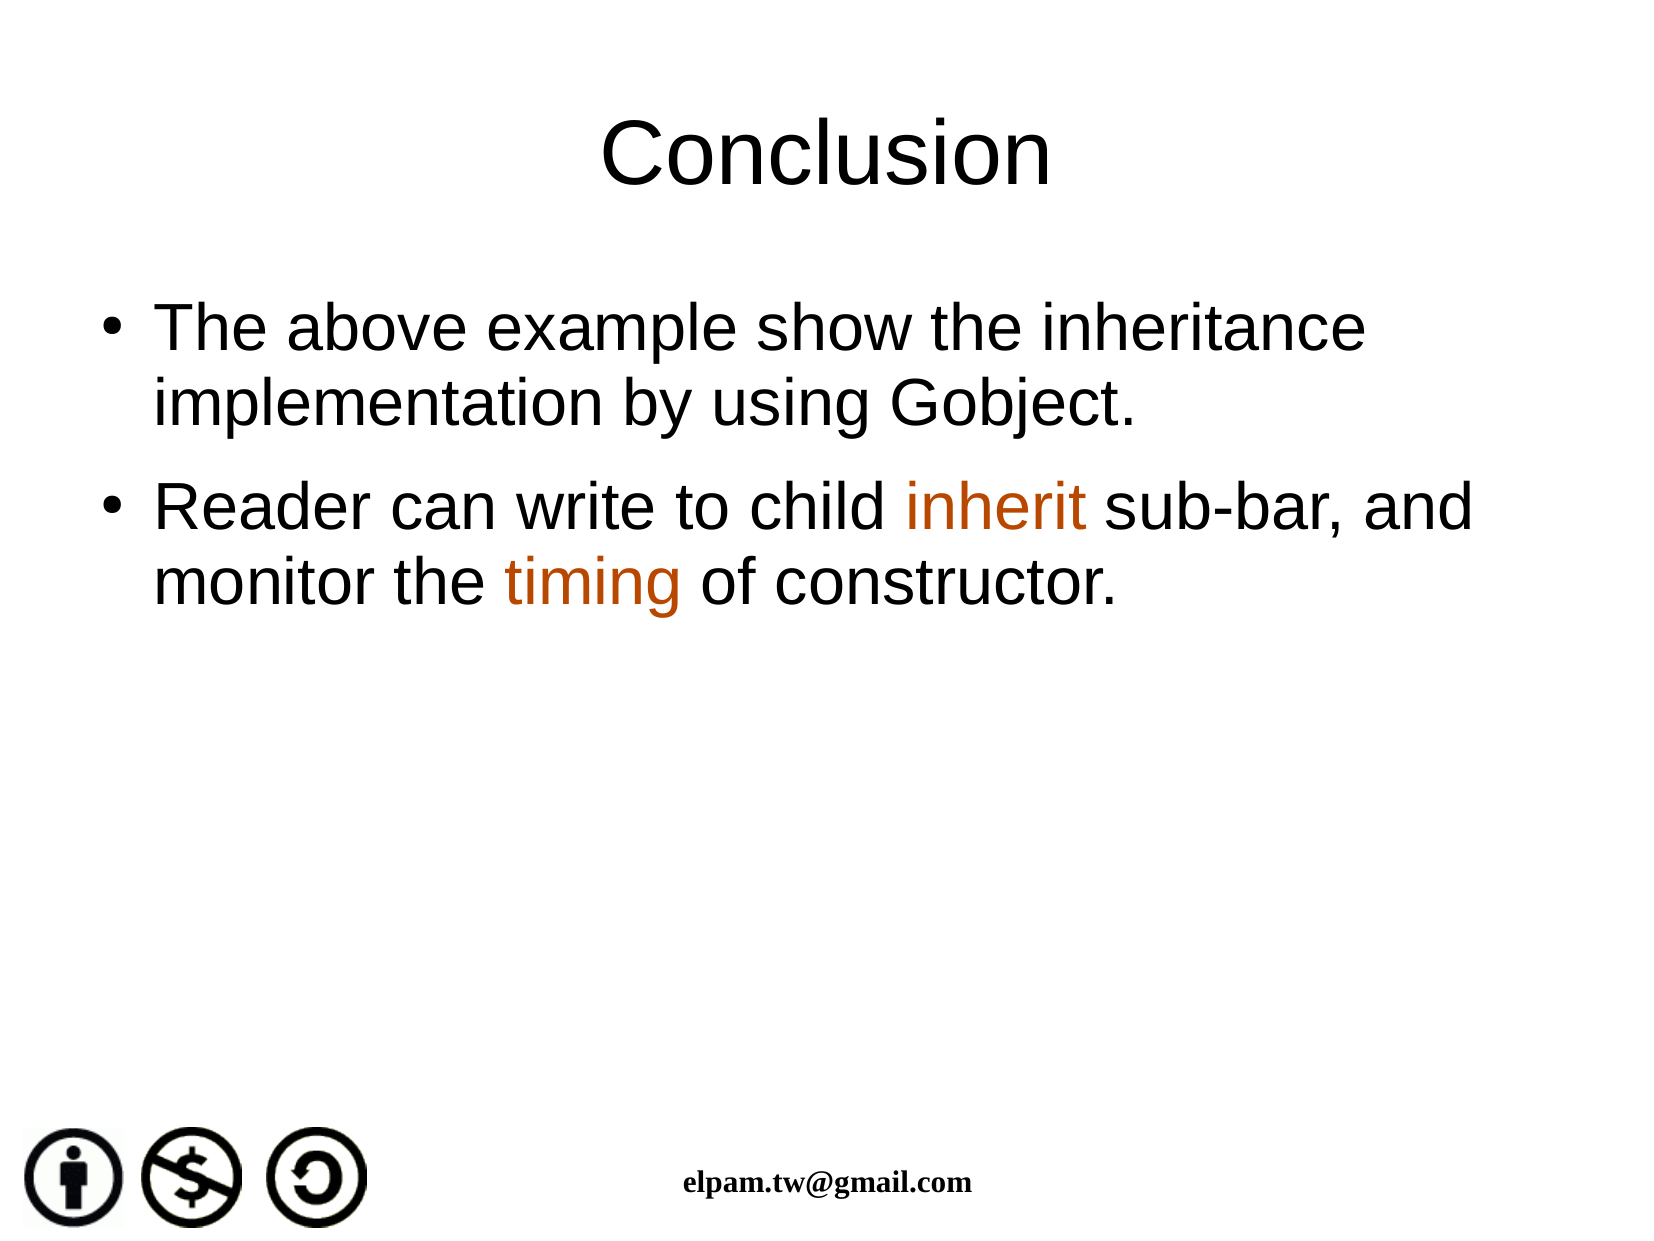

# Conclusion
The above example show the inheritance implementation by using Gobject.
Reader can write to child inherit sub-bar, and monitor the timing of constructor.